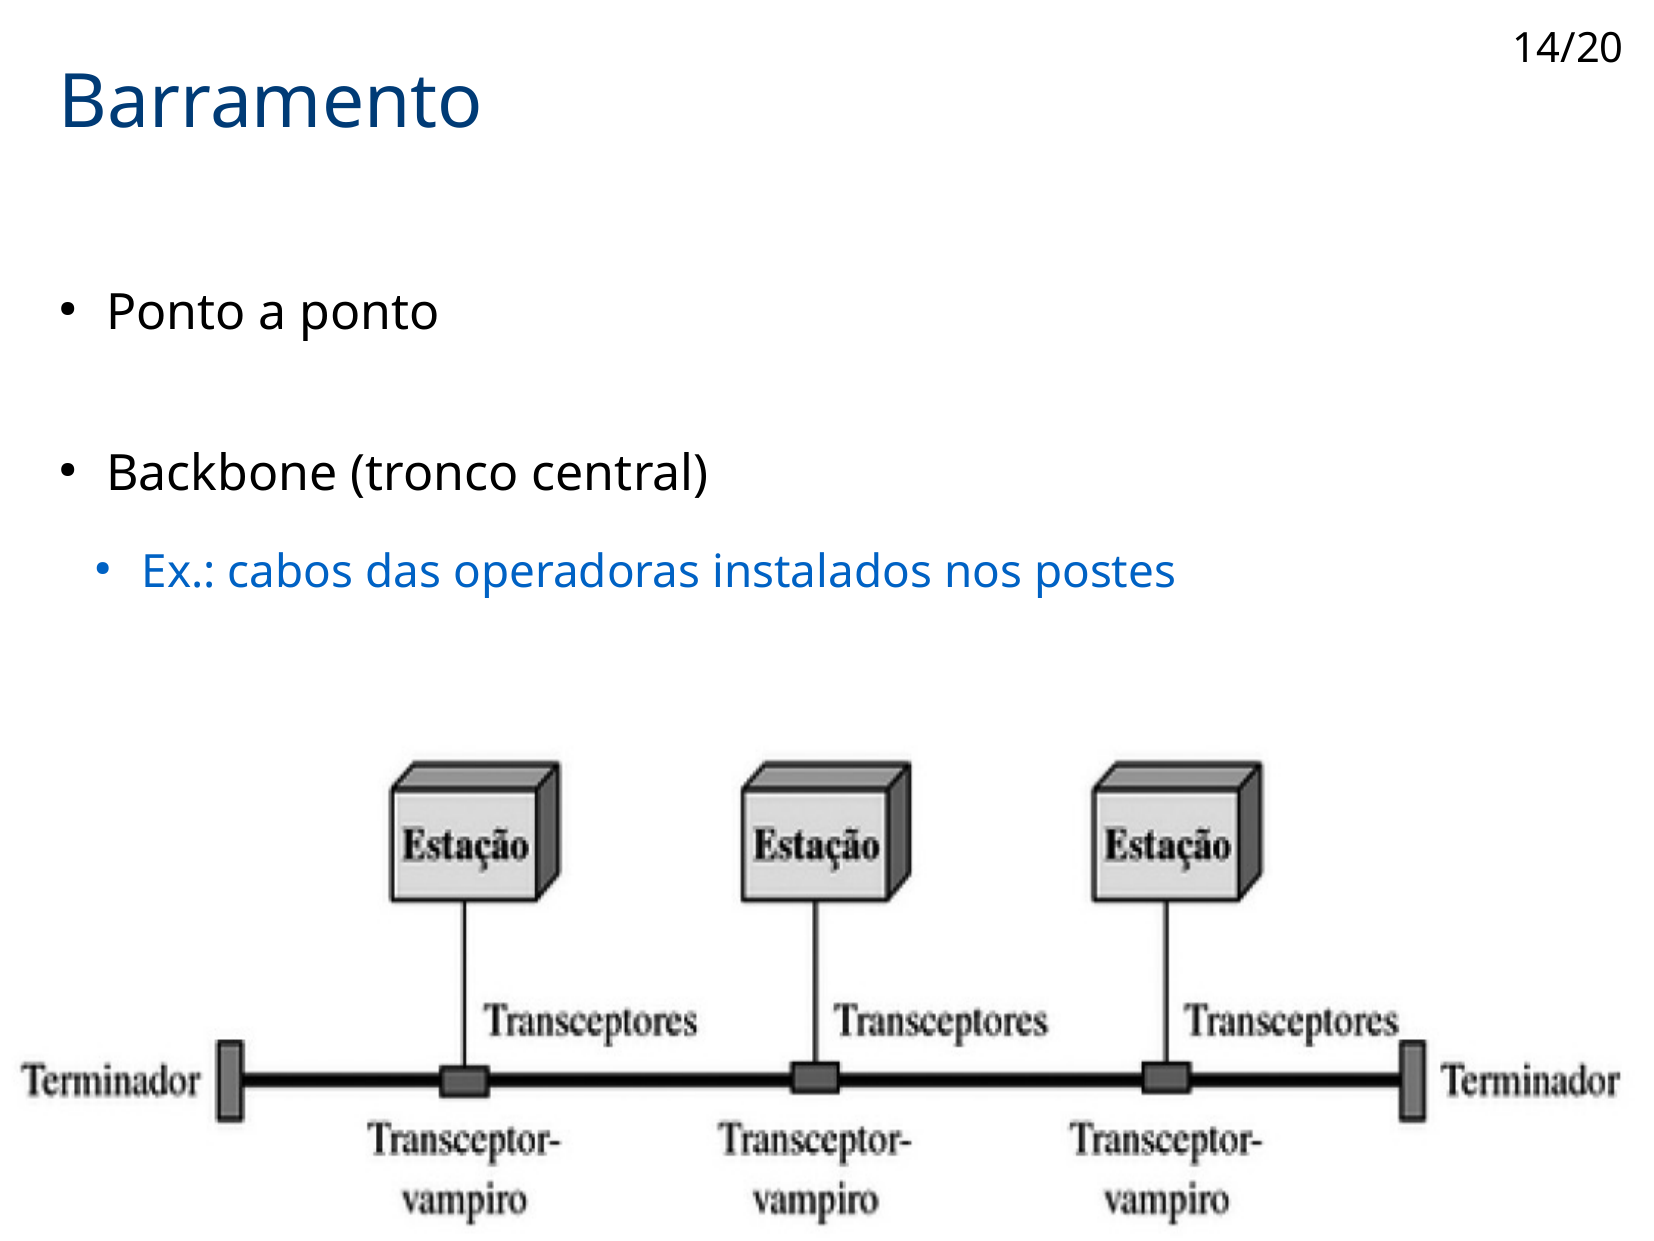

14
# Barramento
Ponto a ponto
Backbone (tronco central)
Ex.: cabos das operadoras instalados nos postes